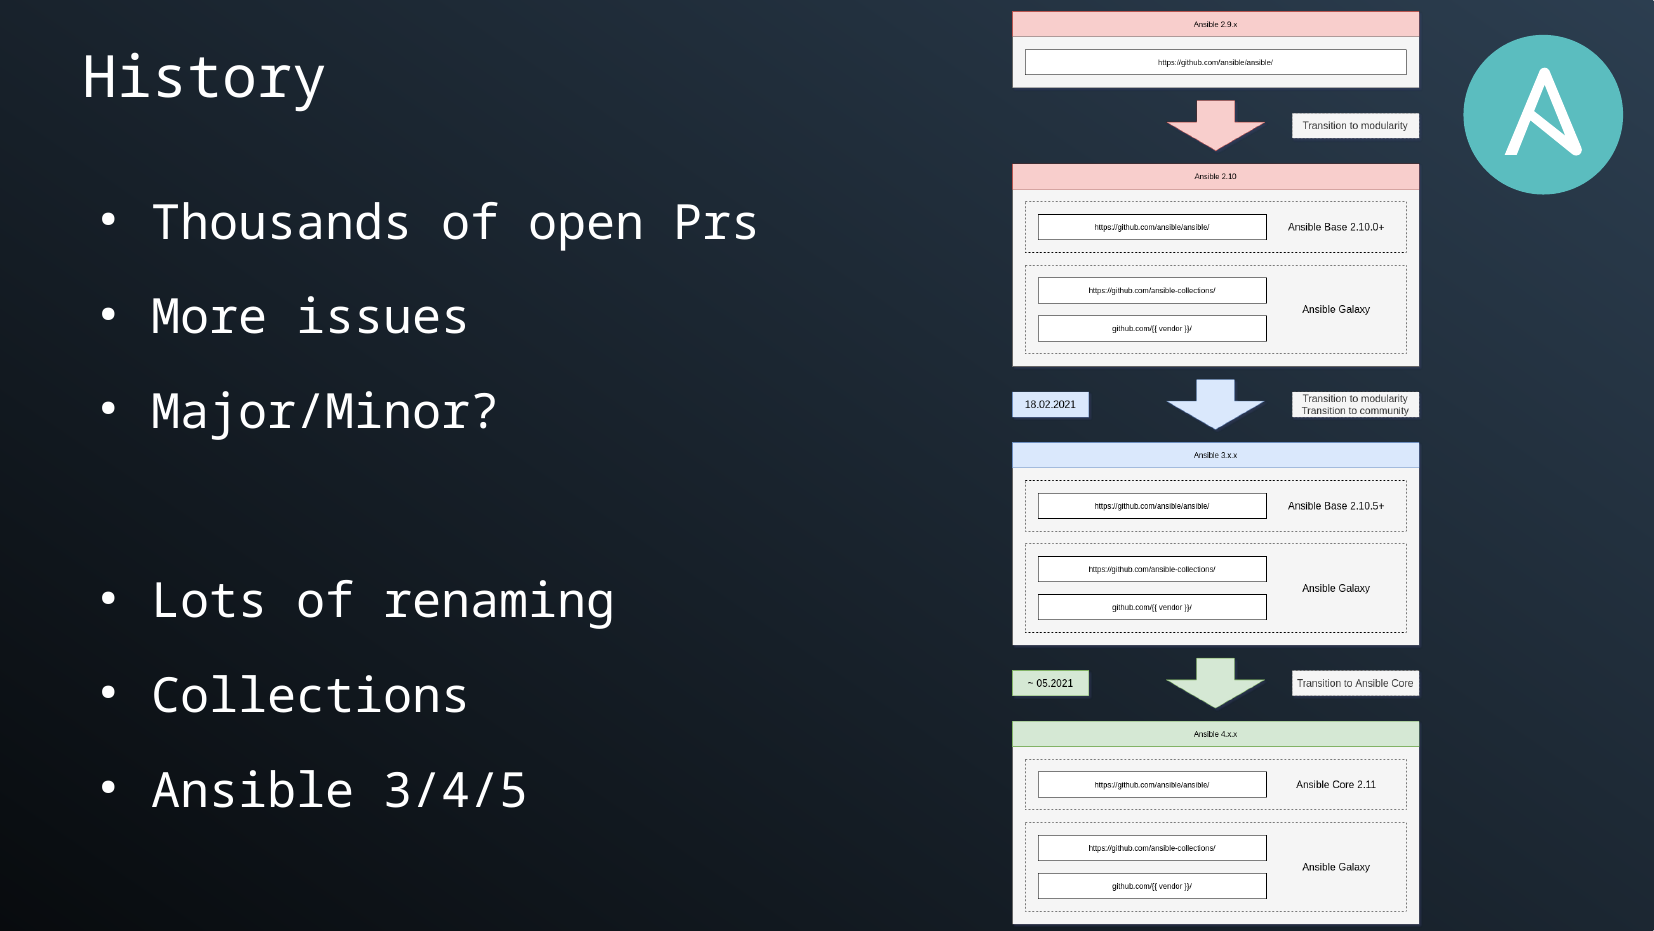

History
# Thousands of open Prs
More issues
Major/Minor?
Lots of renaming
Collections
Ansible 3/4/5